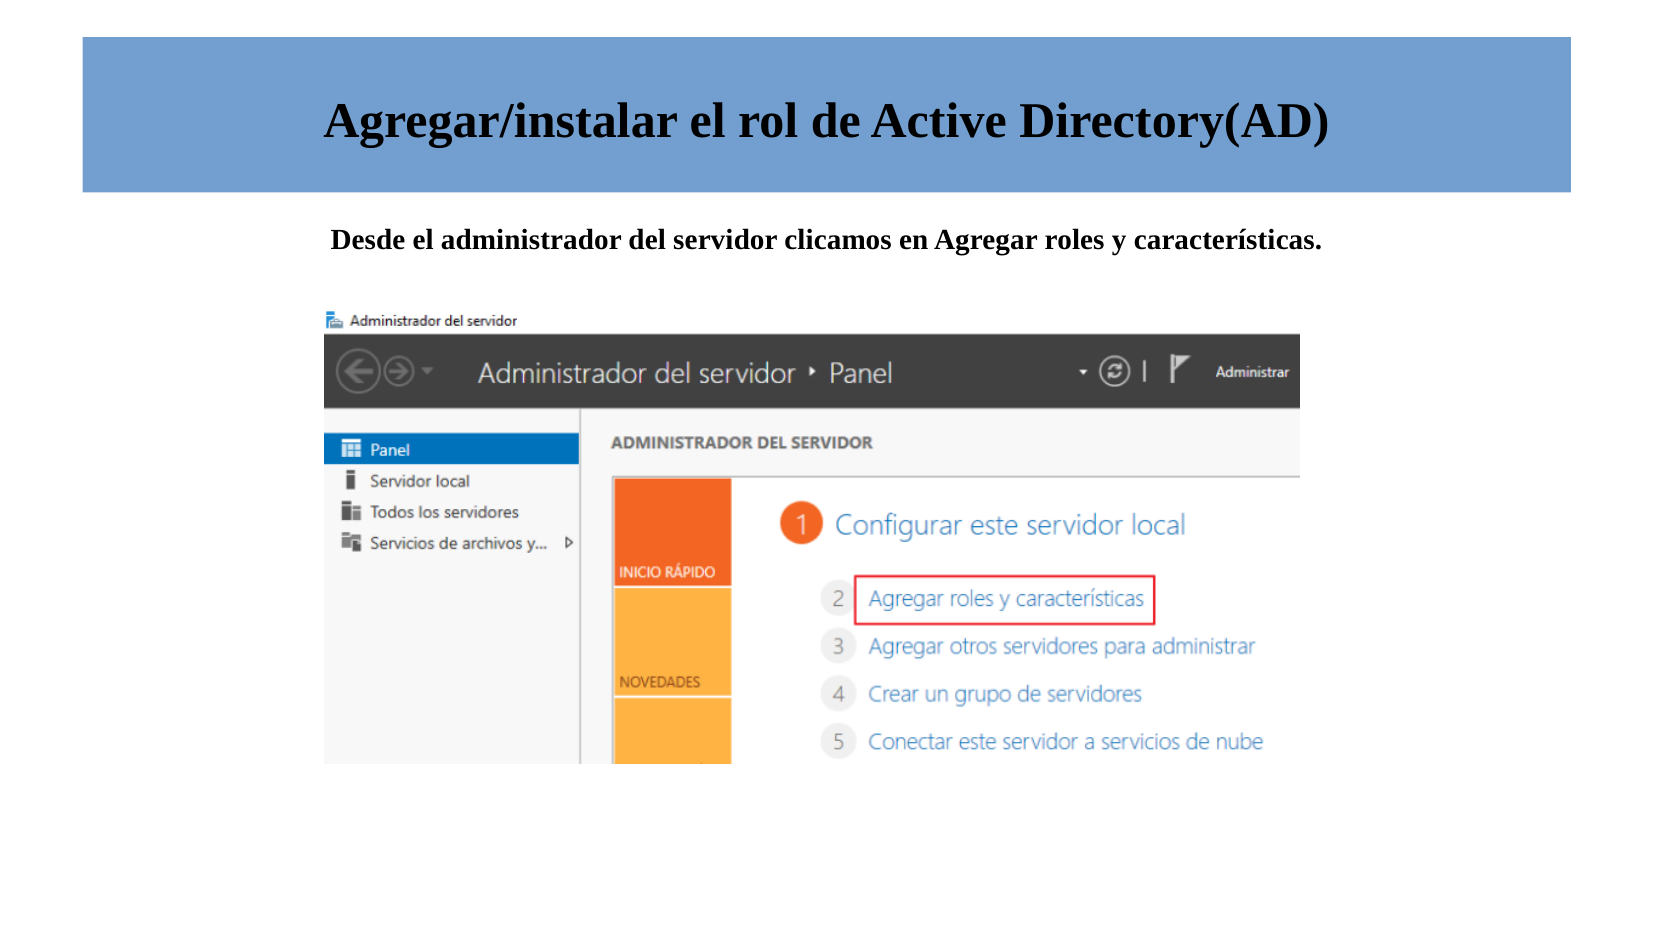

# Agregar/instalar el rol de Active Directory(AD)
Desde el administrador del servidor clicamos en Agregar roles y características.